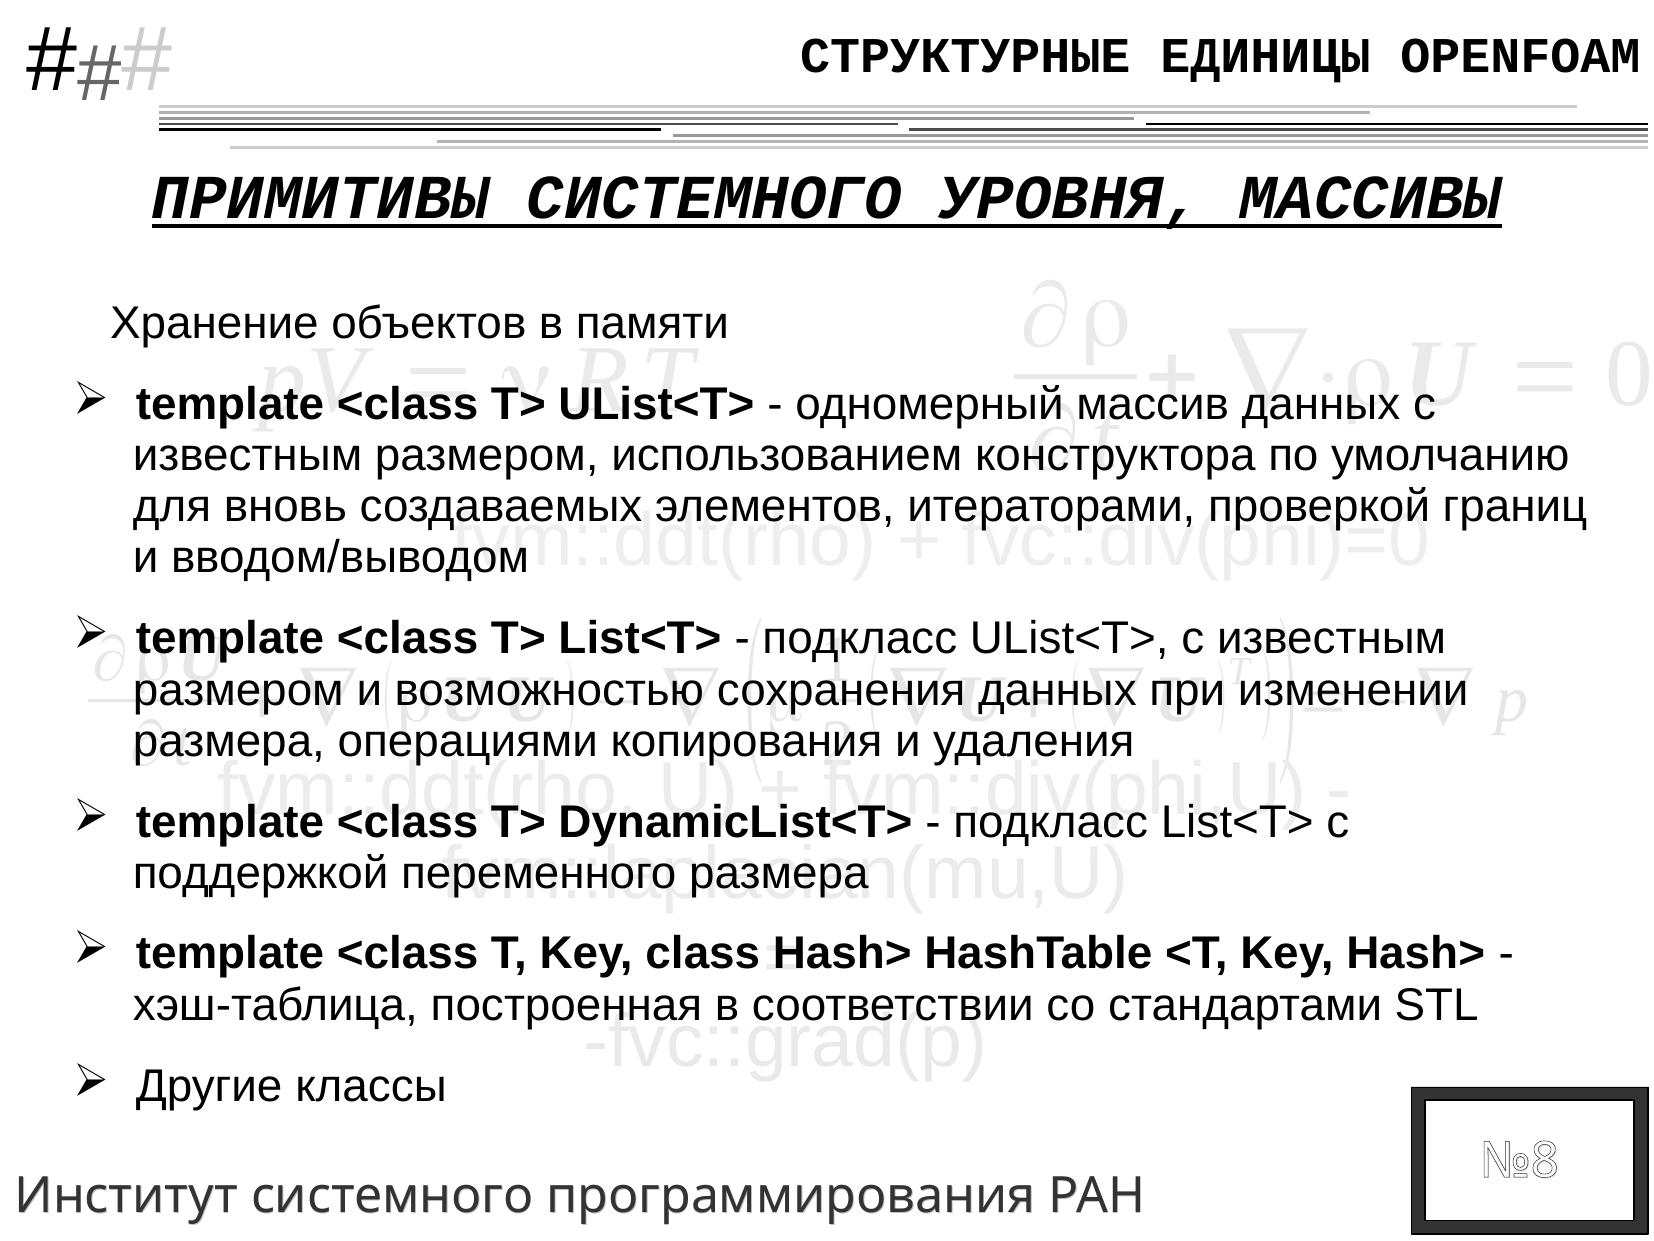

# ПРИМИТИВЫ СИСТЕМНОГО УРОВНЯ, МАССИВЫ
Хранение объектов в памяти
 template <class T> UList<T> - одномерный массив данных с известным размером, использованием конструктора по умолчанию для вновь создаваемых элементов, итераторами, проверкой границ и вводом/выводом
 template <class T> List<T> - подкласс UList<T>, с известным размером и возможностью сохранения данных при изменении размера, операциями копирования и удаления
 template <class T> DynamicList<T> - подкласс List<T> с поддержкой переменного размера
 template <class T, Key, class Hash> HashTable <T, Key, Hash> - хэш-таблица, построенная в соответствии со стандартами STL
 Другие классы